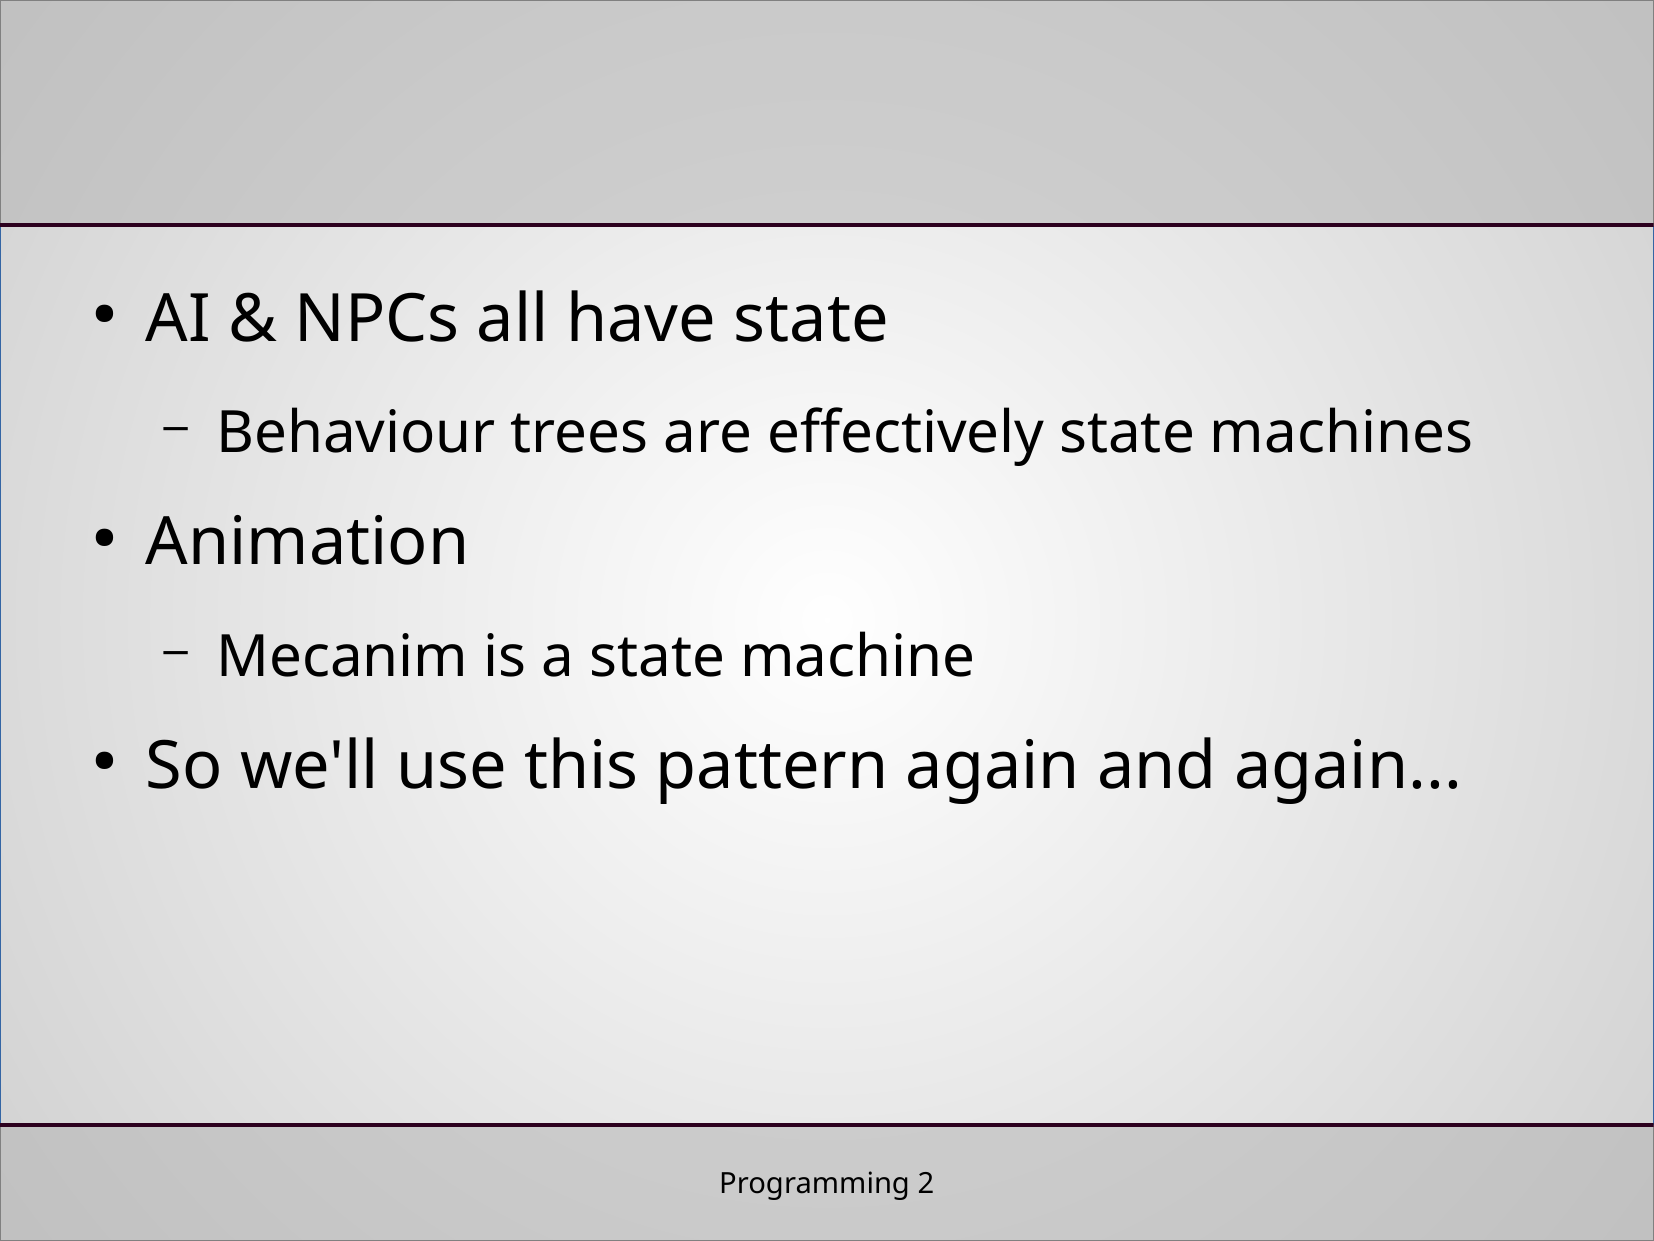

#
AI & NPCs all have state
Behaviour trees are effectively state machines
Animation
Mecanim is a state machine
So we'll use this pattern again and again...